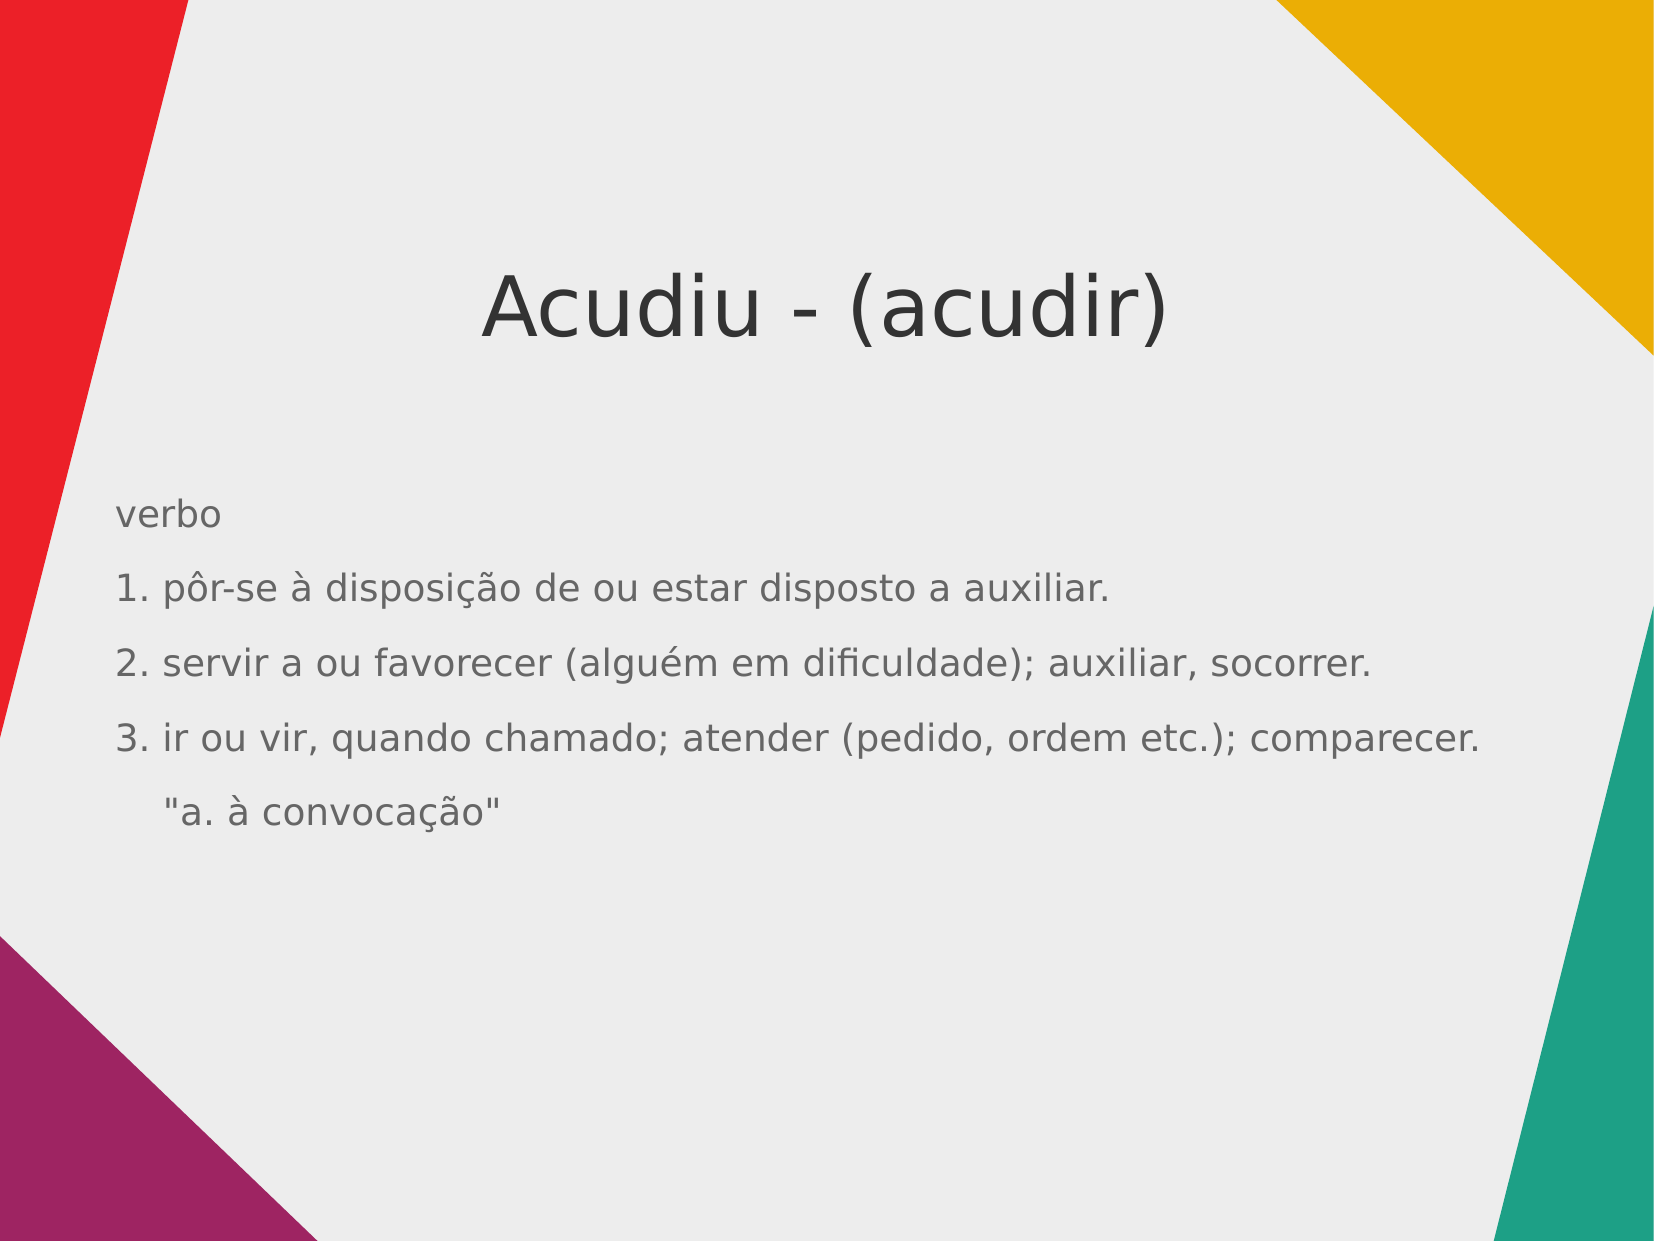

Acudiu - (acudir)
verbo
1. pôr-se à disposição de ou estar disposto a auxiliar.
2. servir a ou favorecer (alguém em dificuldade); auxiliar, socorrer.
3. ir ou vir, quando chamado; atender (pedido, ordem etc.); comparecer.
 "a. à convocação"